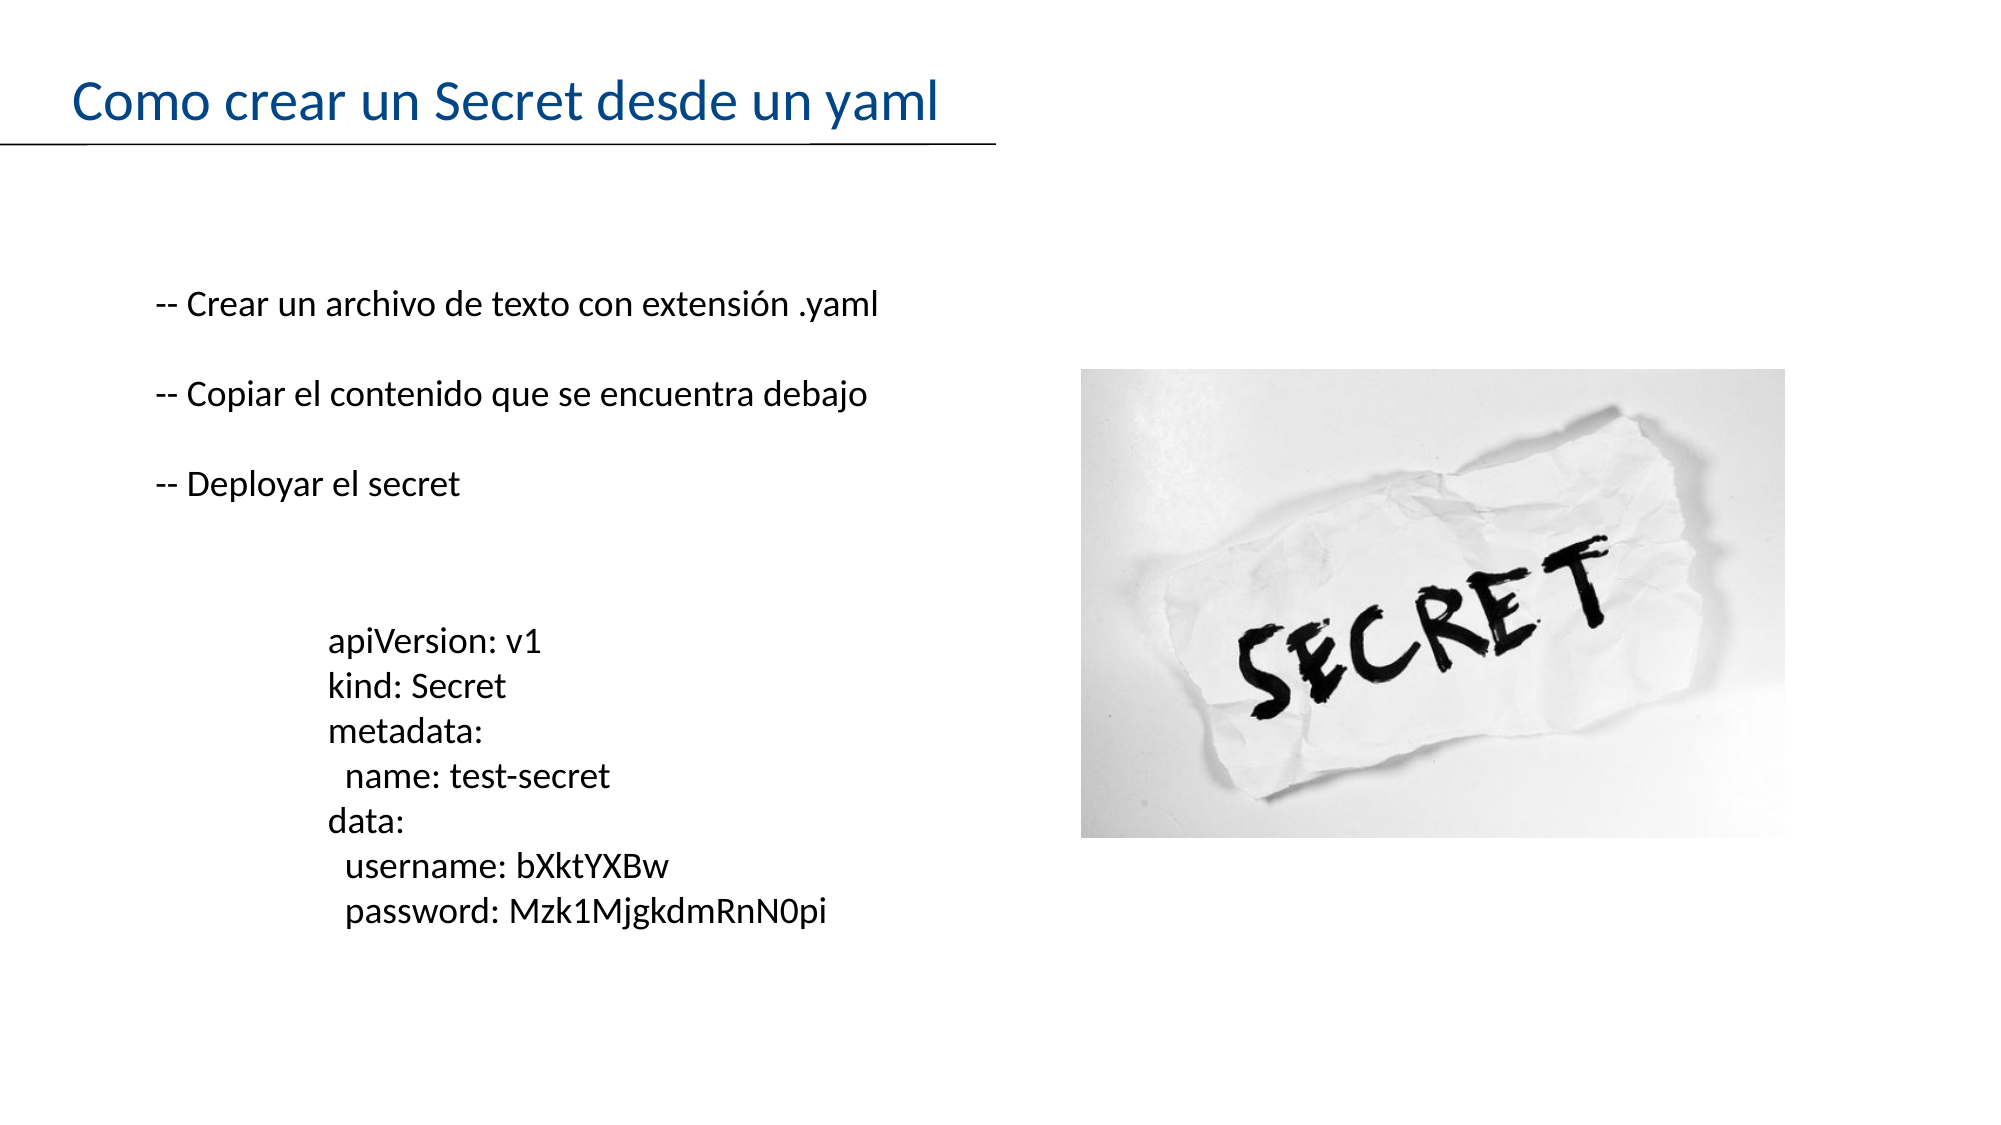

Como crear un Secret desde un yaml
-- Crear un archivo de texto con extensión .yaml
-- Copiar el contenido que se encuentra debajo
-- Deployar el secret
apiVersion: v1
kind: Secret
metadata:
 name: test-secret
data:
 username: bXktYXBw
 password: Mzk1MjgkdmRnN0pi